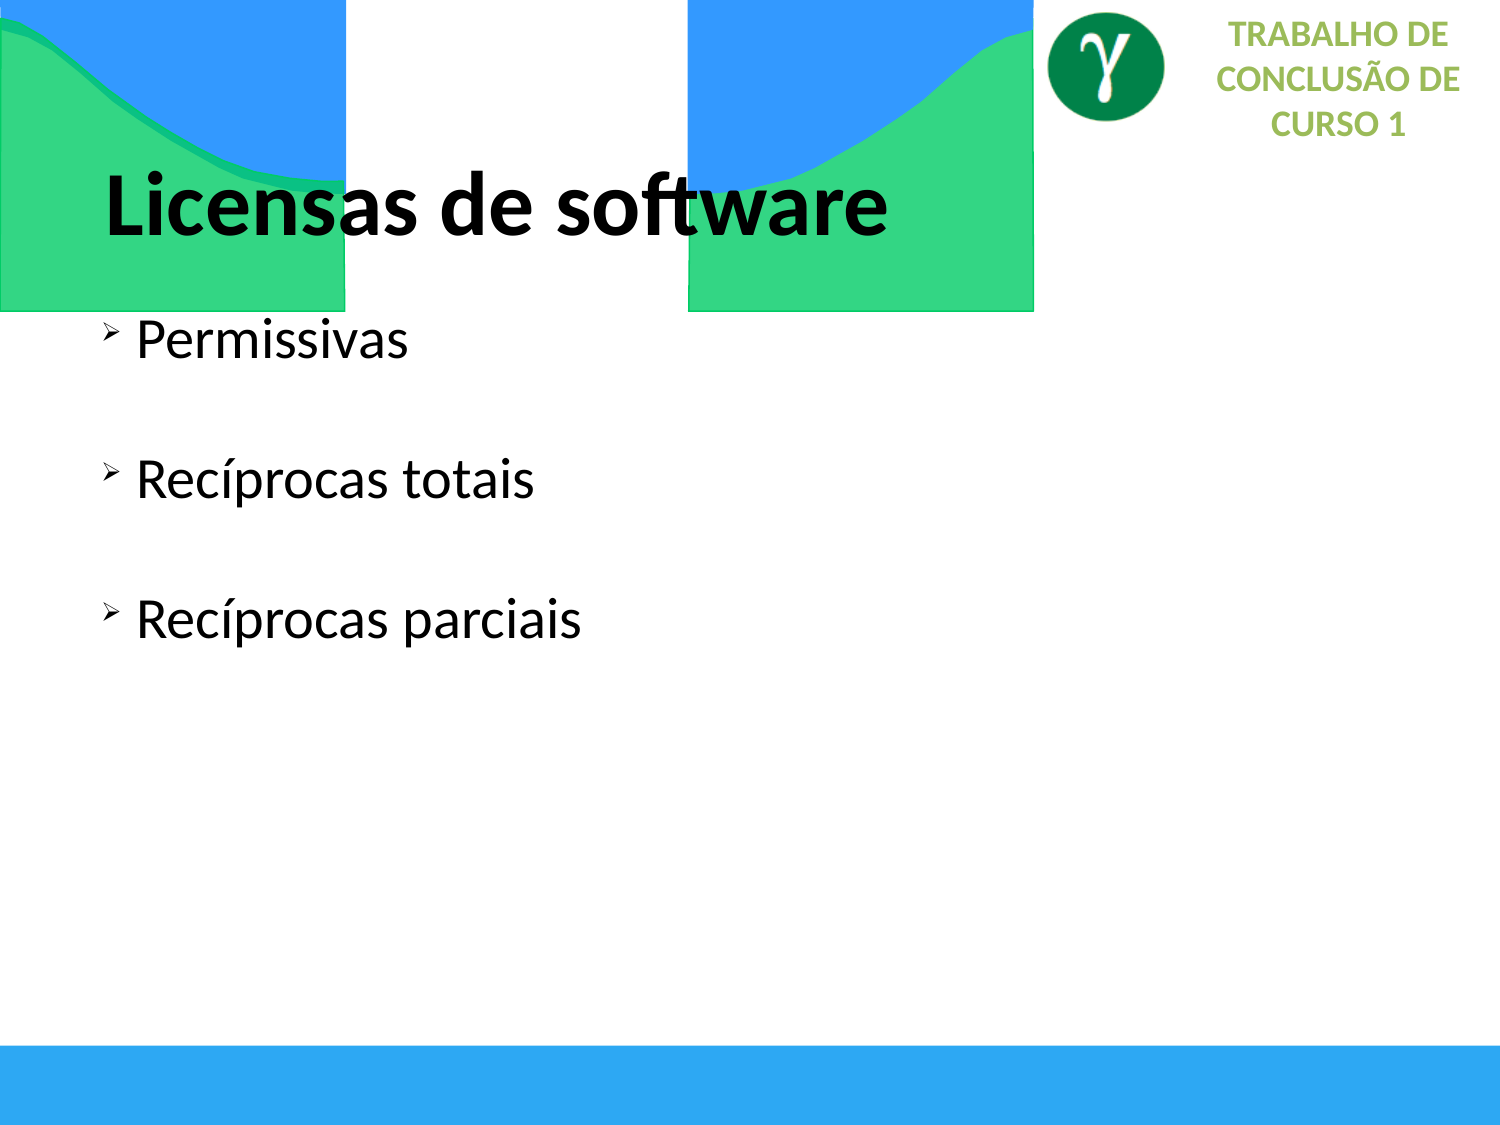

TRABALHO DE CONCLUSÃO DE CURSO 1
Licensas de software
Permissivas
Recíprocas totais
Recíprocas parciais